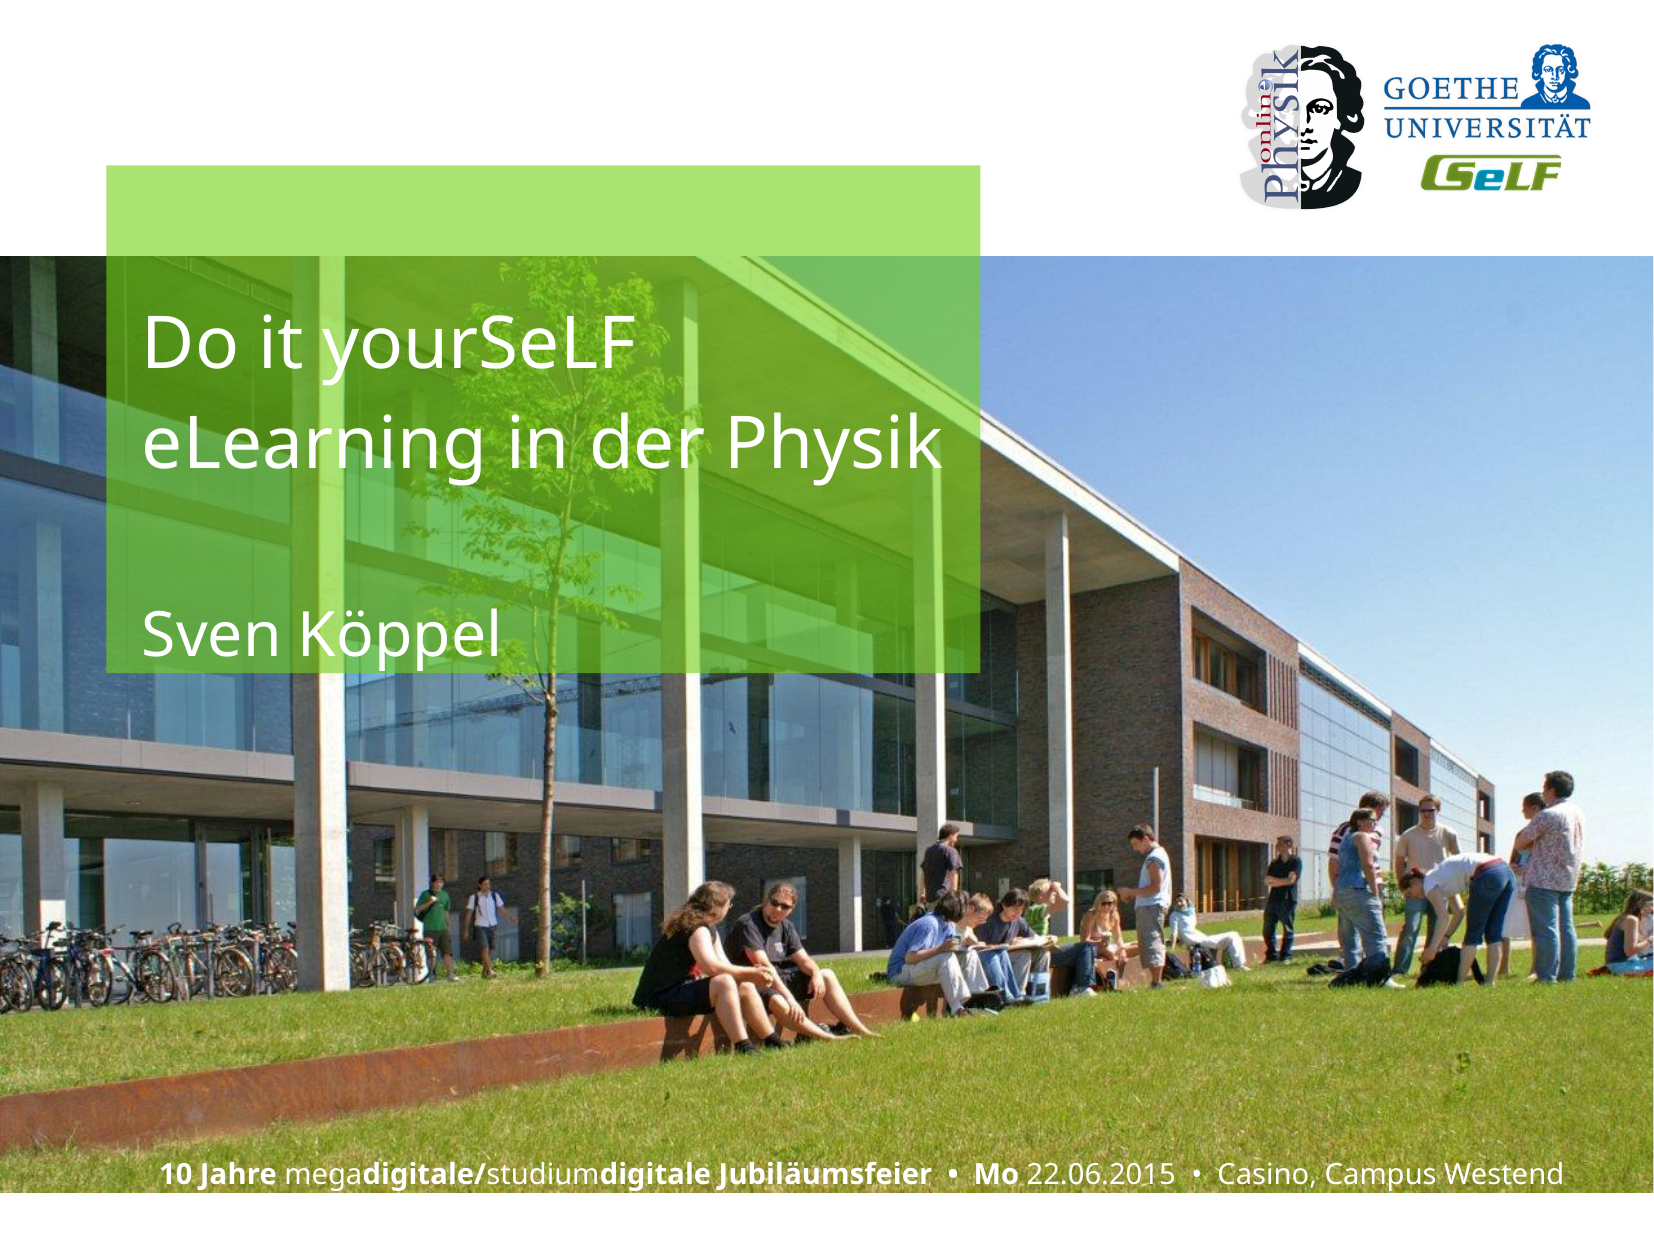

Do it yourSeLF
eLearning in der Physik
Sven Köppel
10 Jahre megadigitale/studiumdigitale Jubiläumsfeier • Mo 22.06.2015 • Casino, Campus Westend